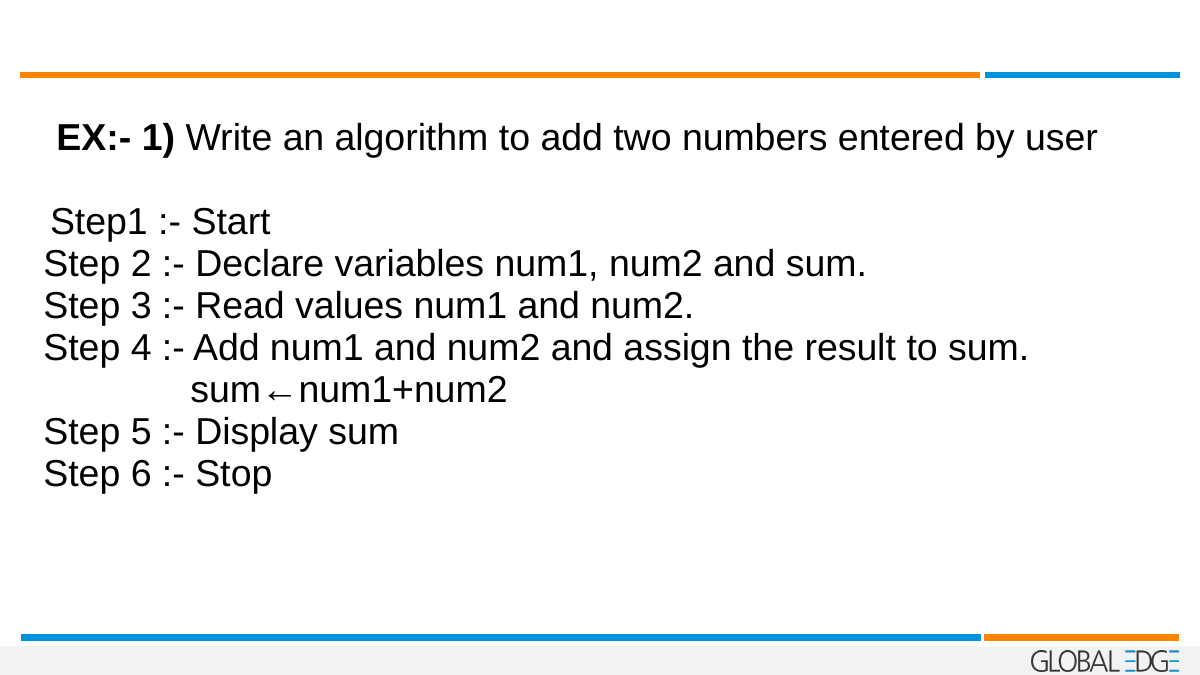

#
EX:- 1) Write an algorithm to add two numbers entered by user
 Step1 :- Start
 Step 2 :- Declare variables num1, num2 and sum.
 Step 3 :- Read values num1 and num2.
 Step 4 :- Add num1 and num2 and assign the result to sum.
 sum←num1+num2
 Step 5 :- Display sum
 Step 6 :- Stop